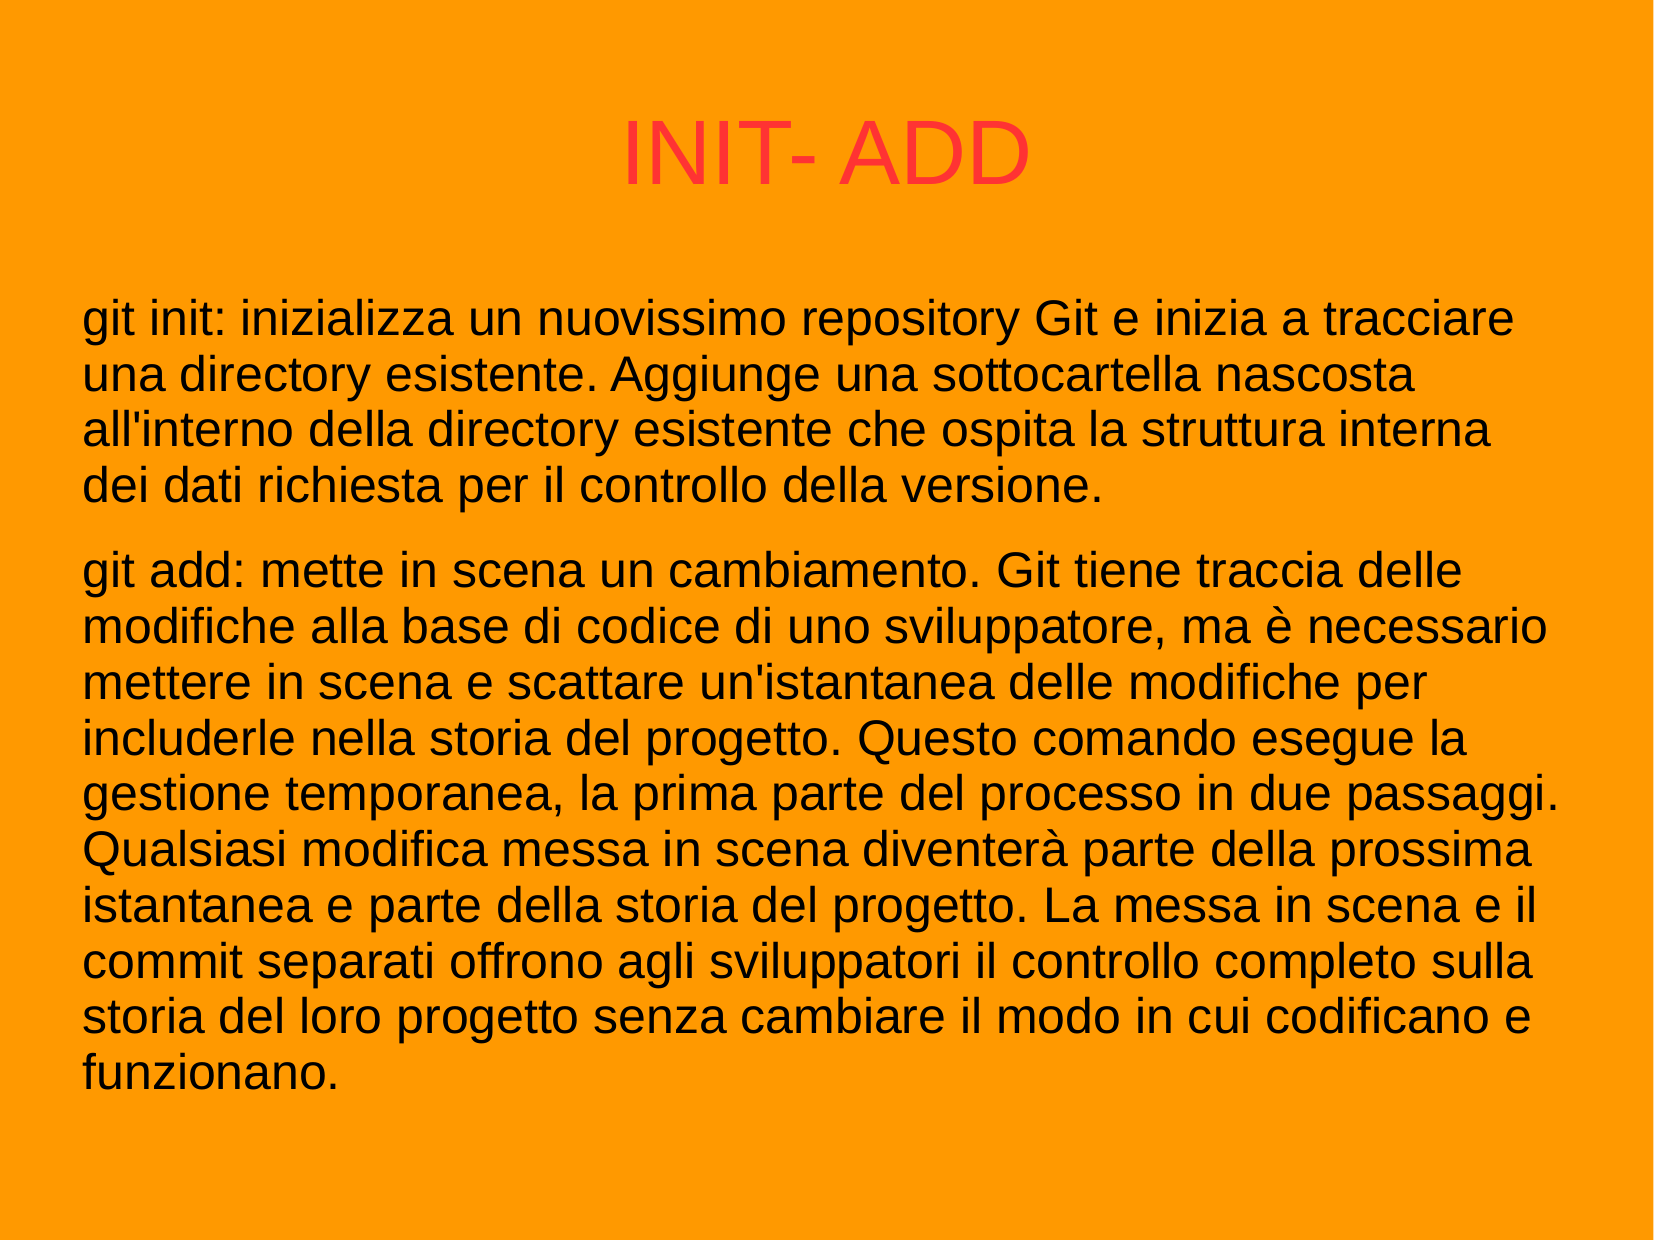

# INIT- ADD
git init: inizializza un nuovissimo repository Git e inizia a tracciare una directory esistente. Aggiunge una sottocartella nascosta all'interno della directory esistente che ospita la struttura interna dei dati richiesta per il controllo della versione.
git add: mette in scena un cambiamento. Git tiene traccia delle modifiche alla base di codice di uno sviluppatore, ma è necessario mettere in scena e scattare un'istantanea delle modifiche per includerle nella storia del progetto. Questo comando esegue la gestione temporanea, la prima parte del processo in due passaggi. Qualsiasi modifica messa in scena diventerà parte della prossima istantanea e parte della storia del progetto. La messa in scena e il commit separati offrono agli sviluppatori il controllo completo sulla storia del loro progetto senza cambiare il modo in cui codificano e funzionano.